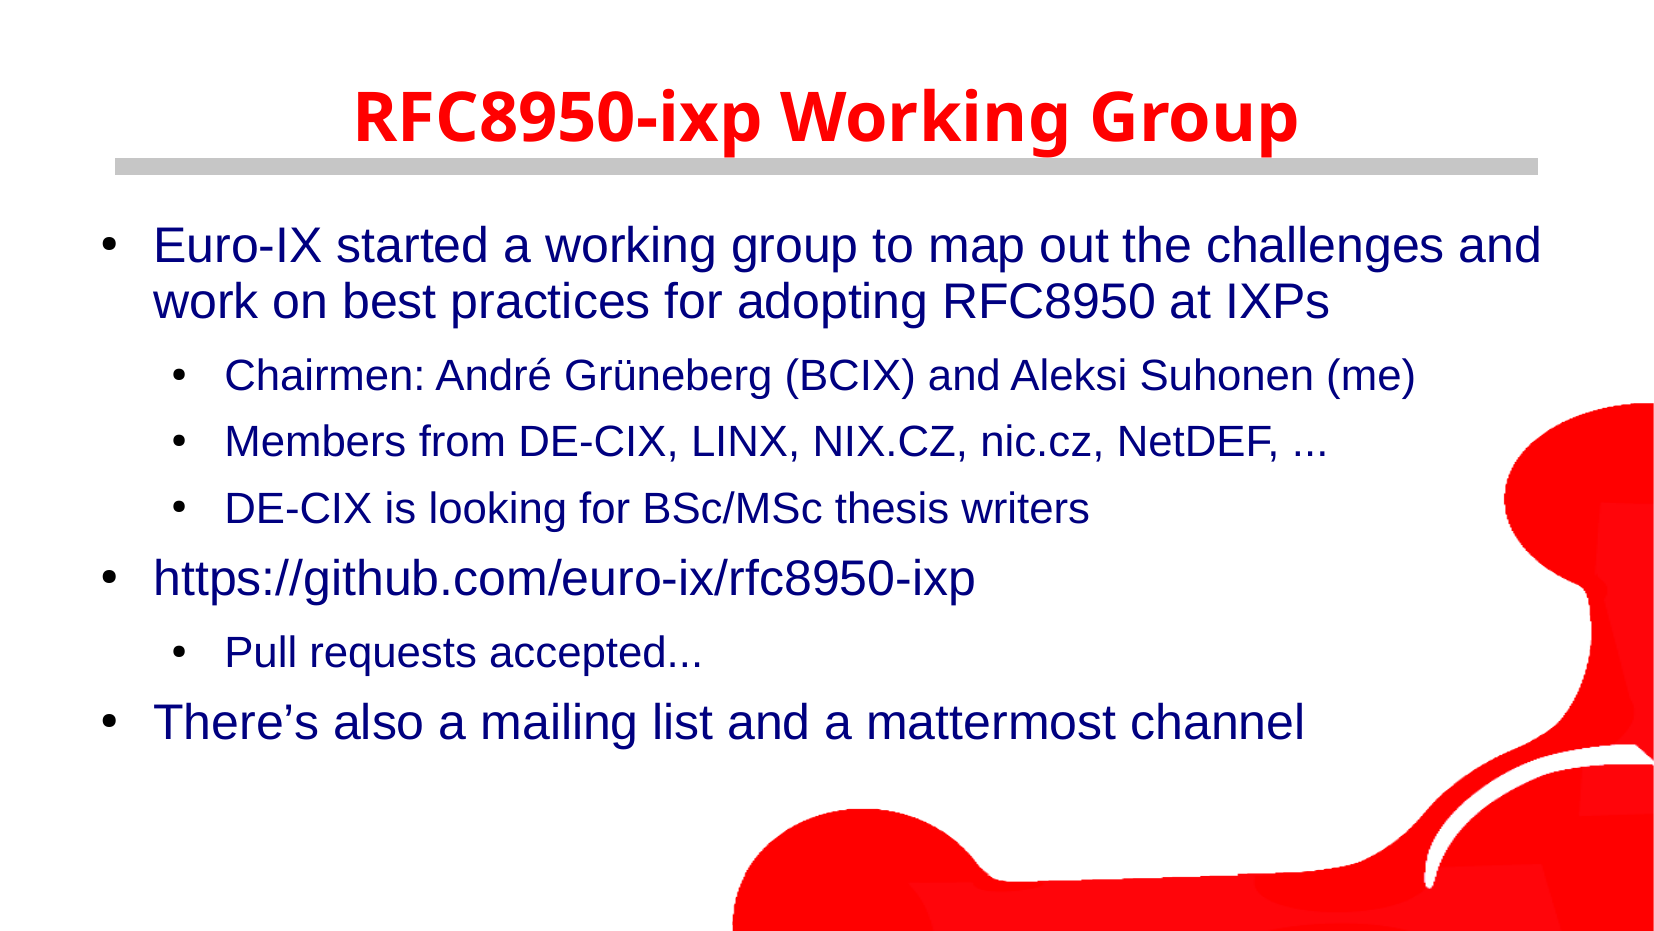

# RFC8950-ixp Working Group
Euro-IX started a working group to map out the challenges and work on best practices for adopting RFC8950 at IXPs
Chairmen: André Grüneberg (BCIX) and Aleksi Suhonen (me)
Members from DE-CIX, LINX, NIX.CZ, nic.cz, NetDEF, ...
DE-CIX is looking for BSc/MSc thesis writers
https://github.com/euro-ix/rfc8950-ixp
Pull requests accepted...
There’s also a mailing list and a mattermost channel